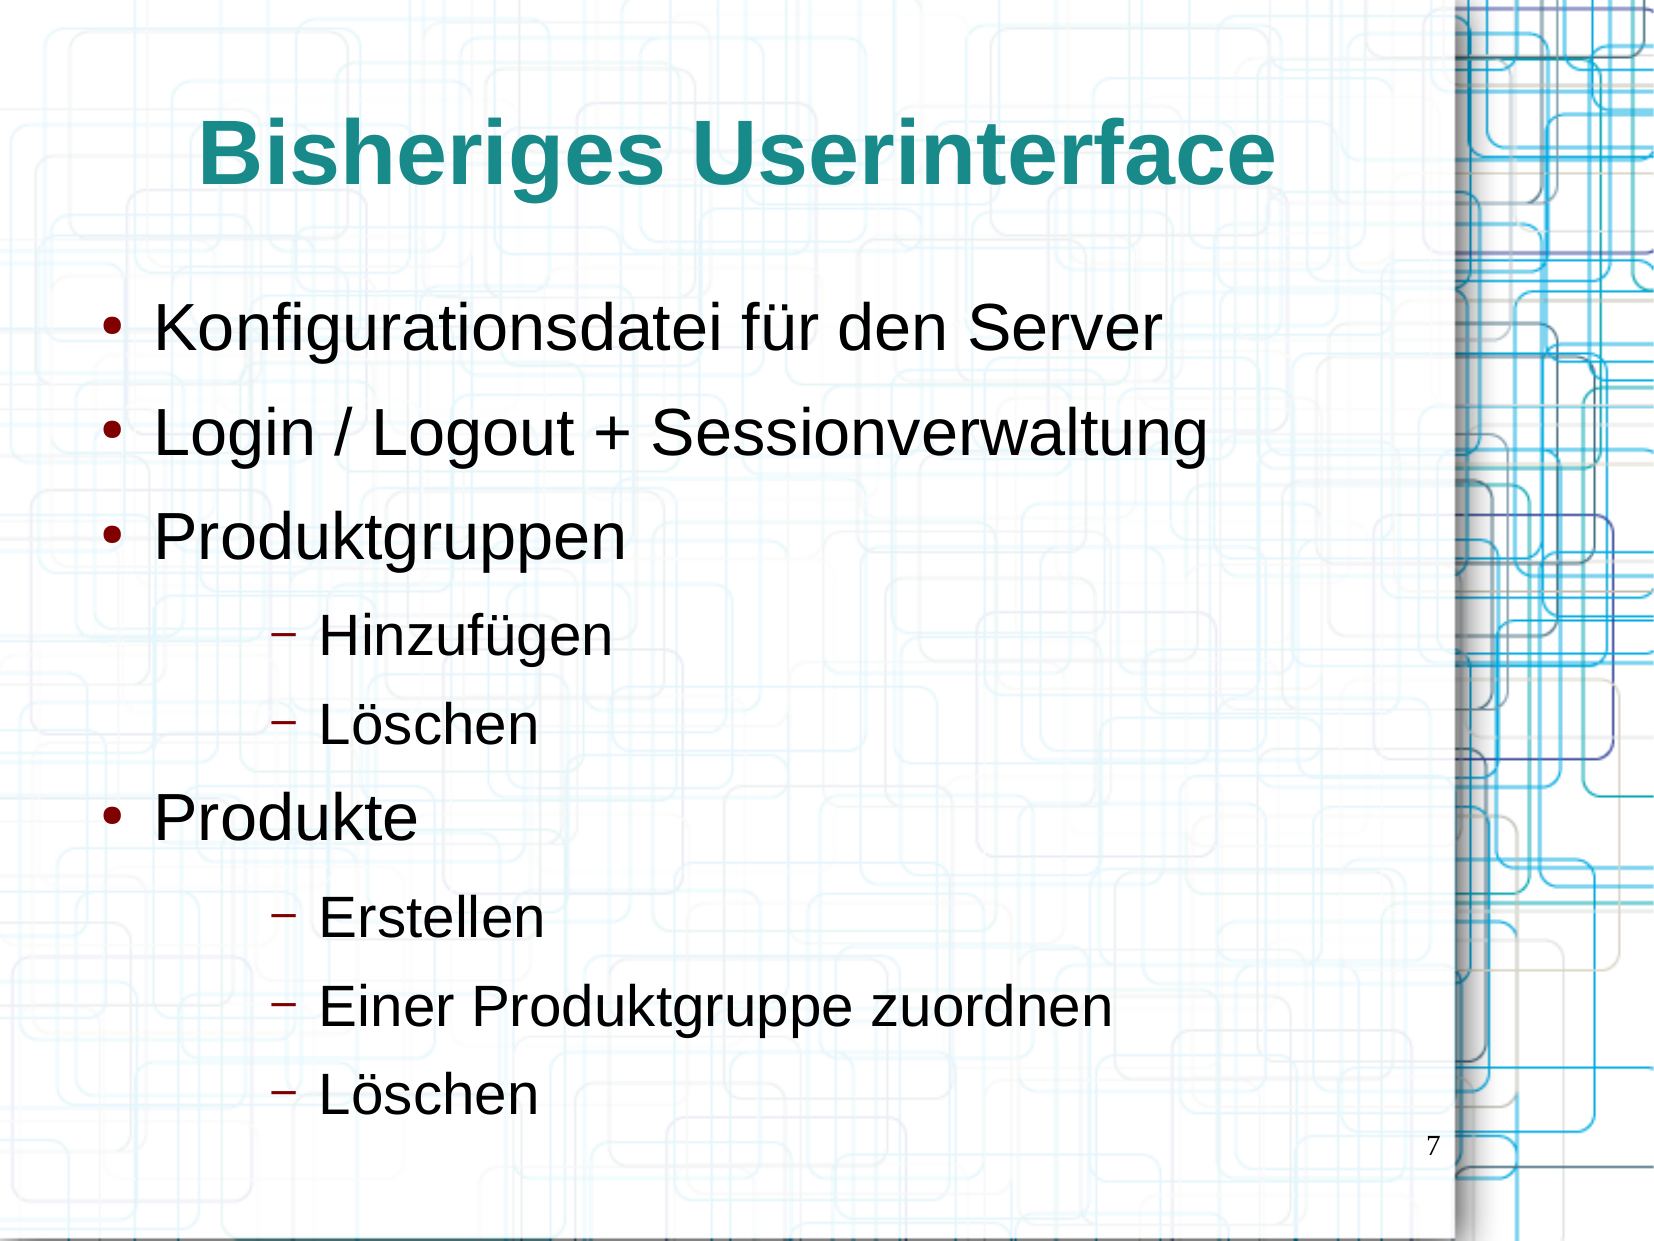

# Bisheriges Userinterface
Konfigurationsdatei für den Server
Login / Logout + Sessionverwaltung
Produktgruppen
Hinzufügen
Löschen
Produkte
Erstellen
Einer Produktgruppe zuordnen
Löschen
7